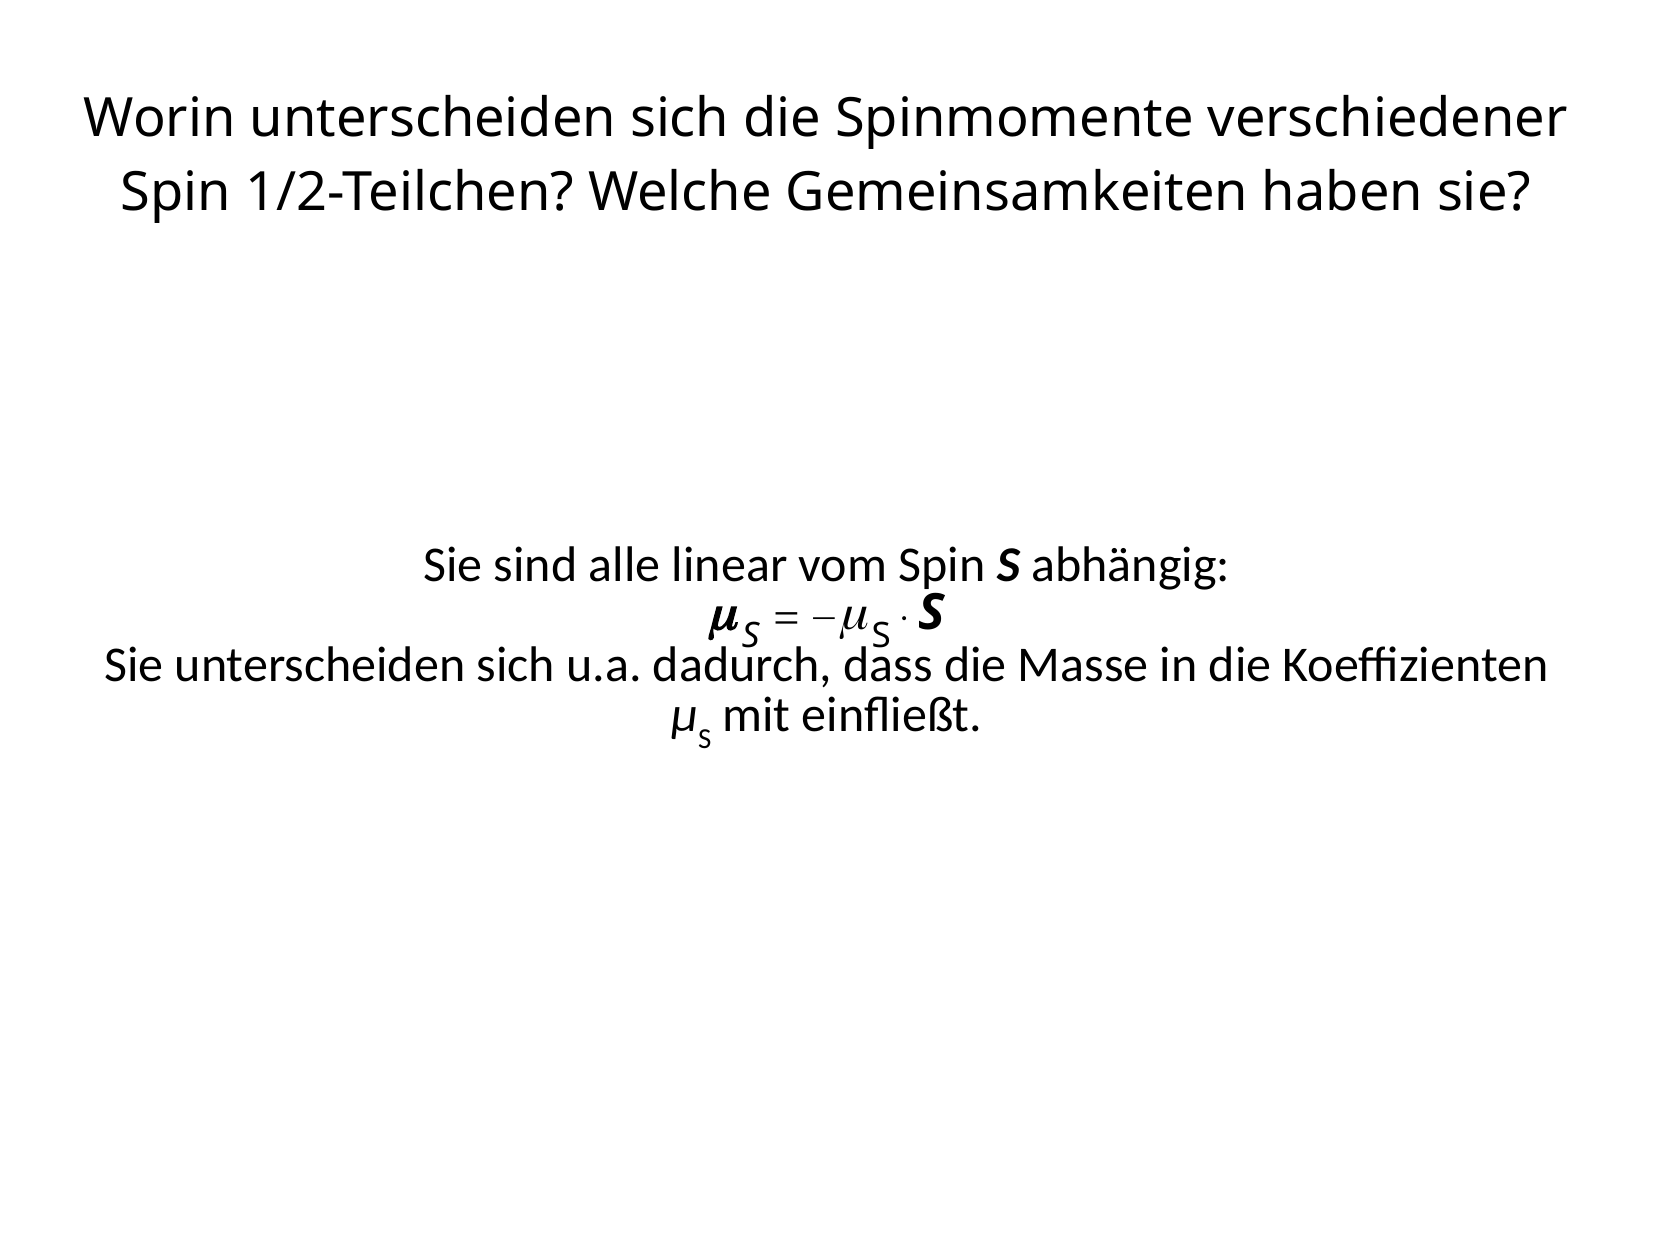

# Worin unterscheiden sich die Spinmomente verschiedener Spin 1/2-Teilchen? Welche Gemeinsamkeiten haben sie?
Sie sind alle linear vom Spin S abhängig:
Sie unterscheiden sich u.a. dadurch, dass die Masse in die Koeffizienten μS mit einfließt.